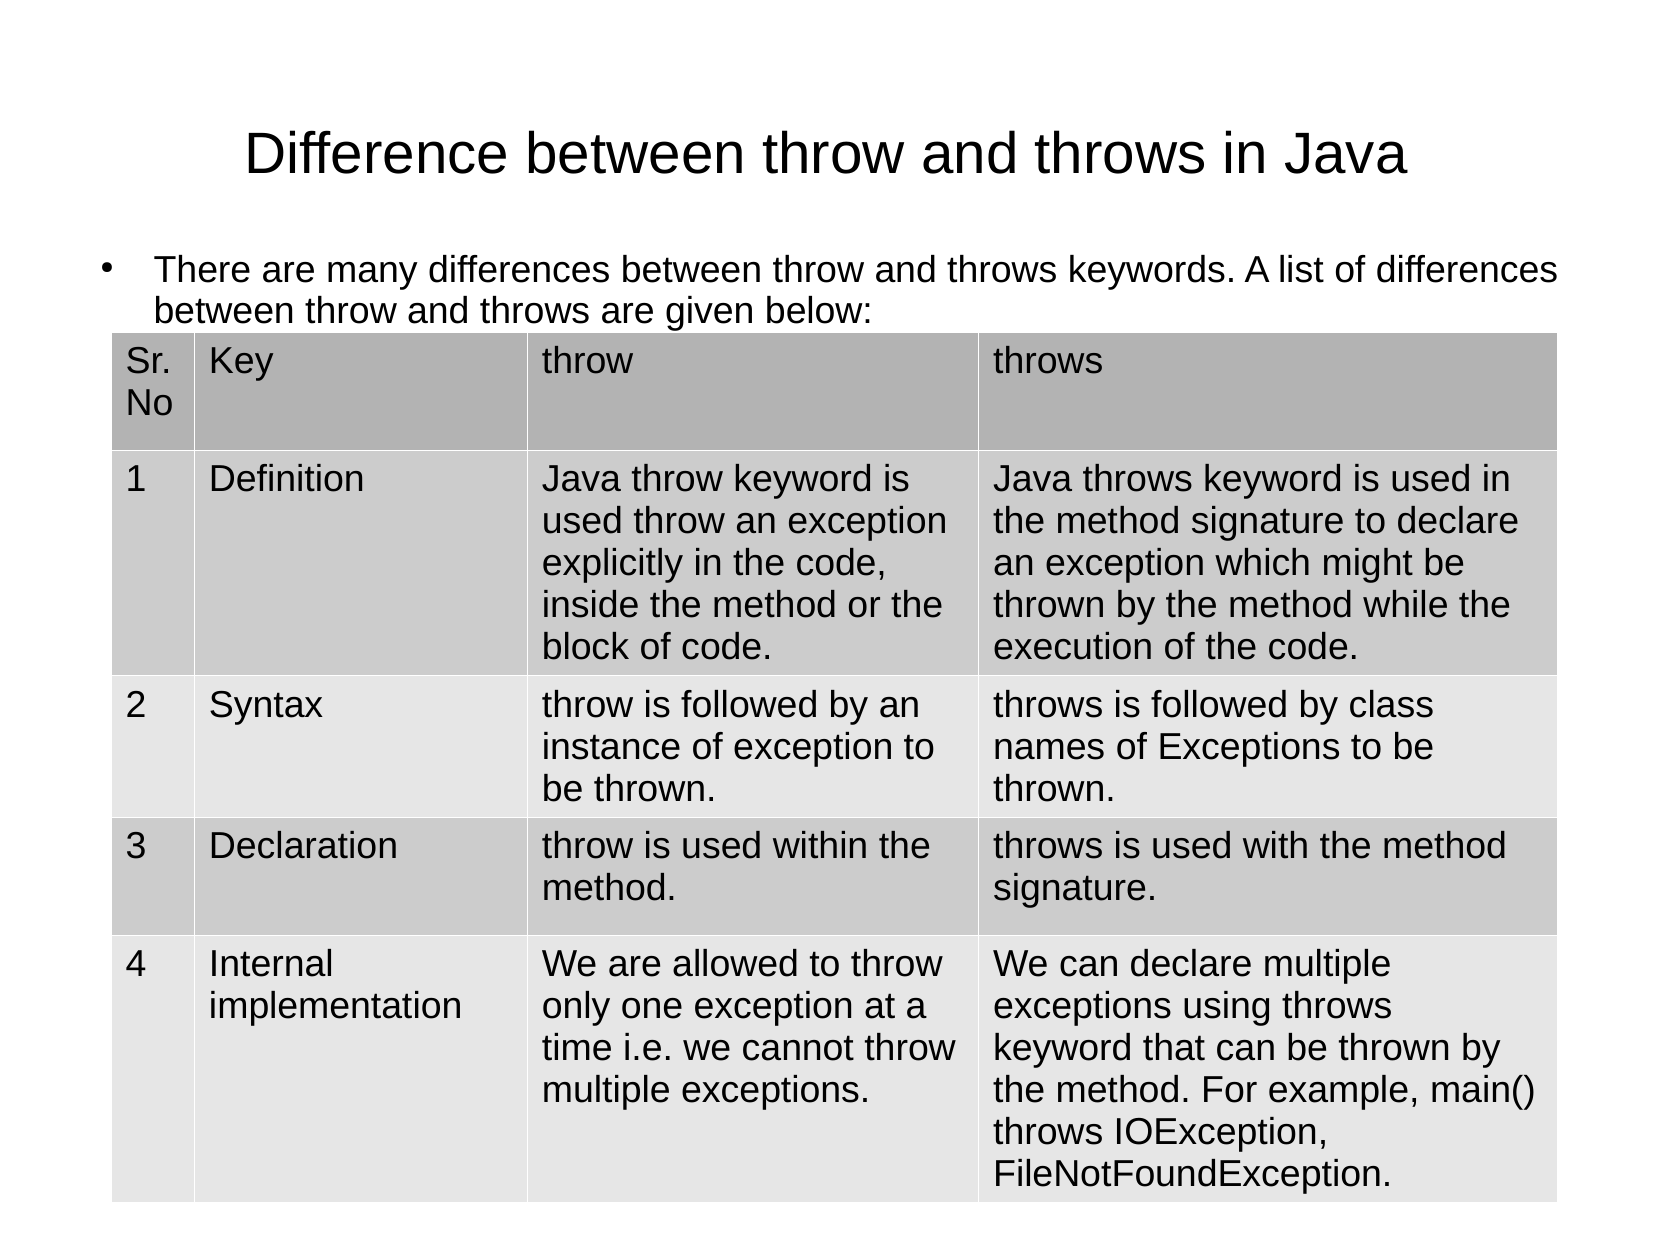

# Difference between throw and throws in Java
There are many differences between throw and throws keywords. A list of differences between throw and throws are given below:
| Sr.No | Key | throw | throws |
| --- | --- | --- | --- |
| 1 | Definition | Java throw keyword is used throw an exception explicitly in the code, inside the method or the block of code. | Java throws keyword is used in the method signature to declare an exception which might be thrown by the method while the execution of the code. |
| 2 | Syntax | throw is followed by an instance of exception to be thrown. | throws is followed by class names of Exceptions to be thrown. |
| 3 | Declaration | throw is used within the method. | throws is used with the method signature. |
| 4 | Internal implementation | We are allowed to throw only one exception at a time i.e. we cannot throw multiple exceptions. | We can declare multiple exceptions using throws keyword that can be thrown by the method. For example, main() throws IOException, FileNotFoundException. |